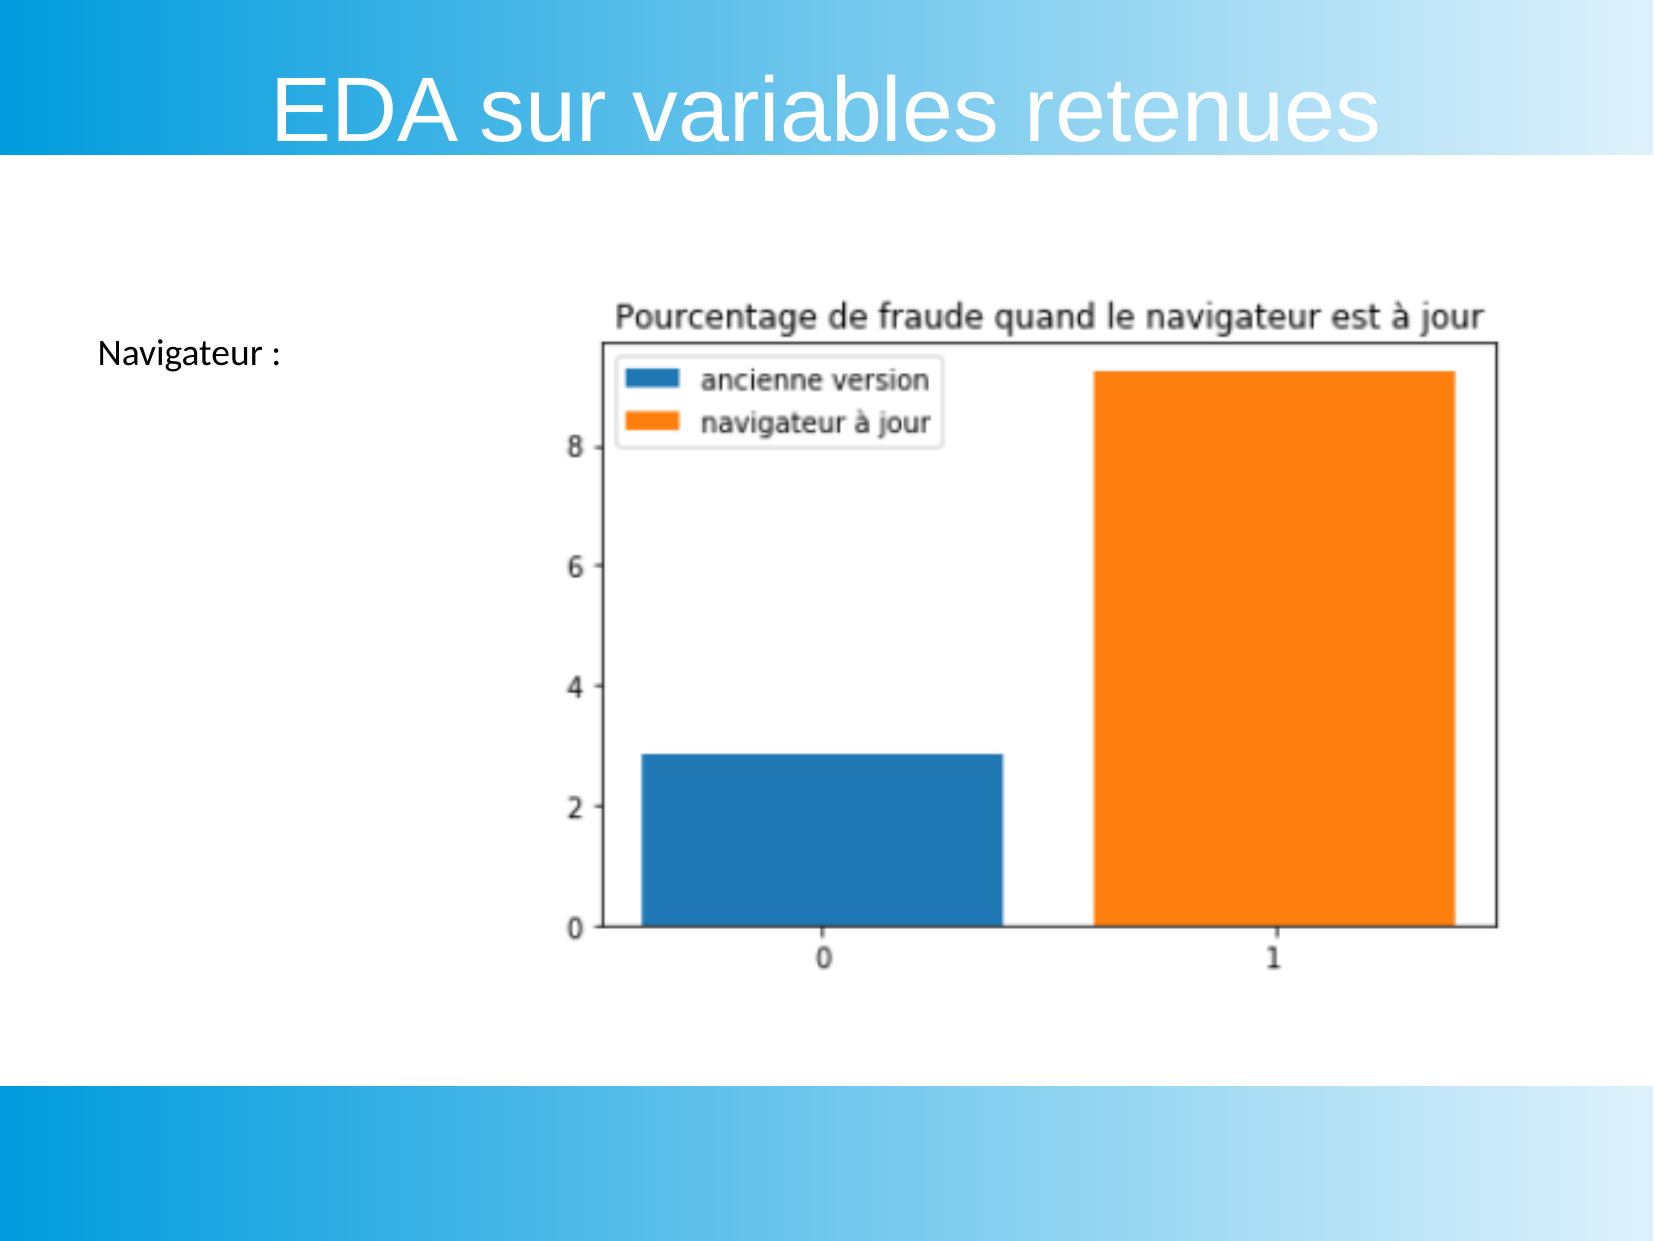

# EDA sur variables retenues
Navigateur :